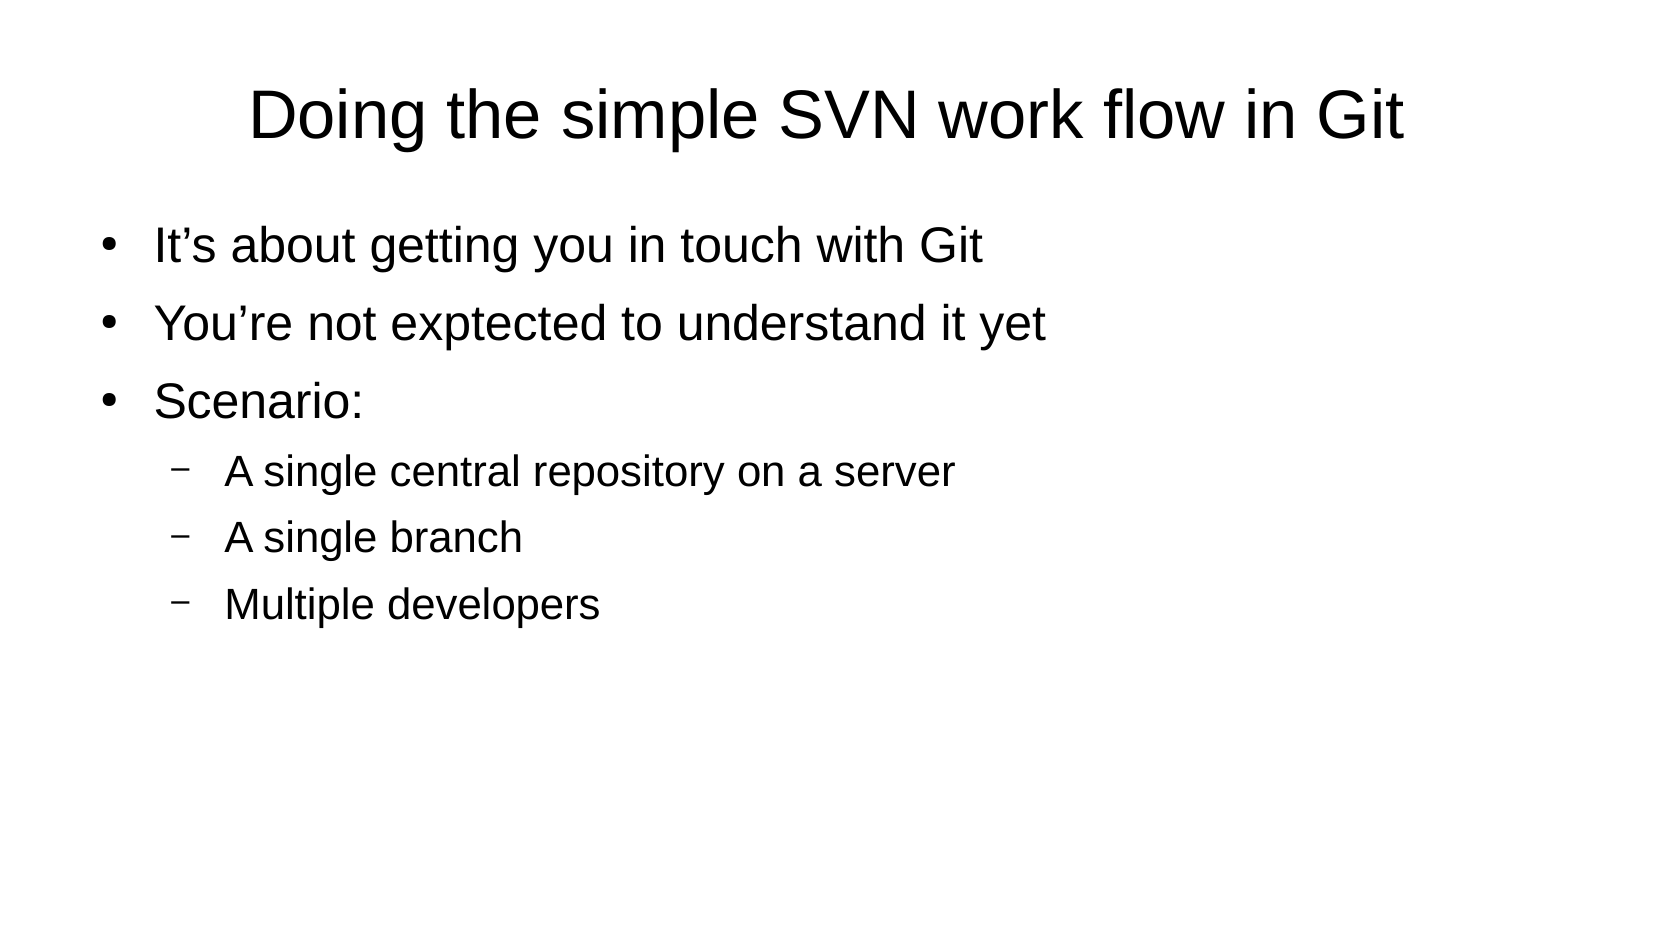

# Doing the simple SVN work flow in Git
It’s about getting you in touch with Git
You’re not exptected to understand it yet
Scenario:
A single central repository on a server
A single branch
Multiple developers